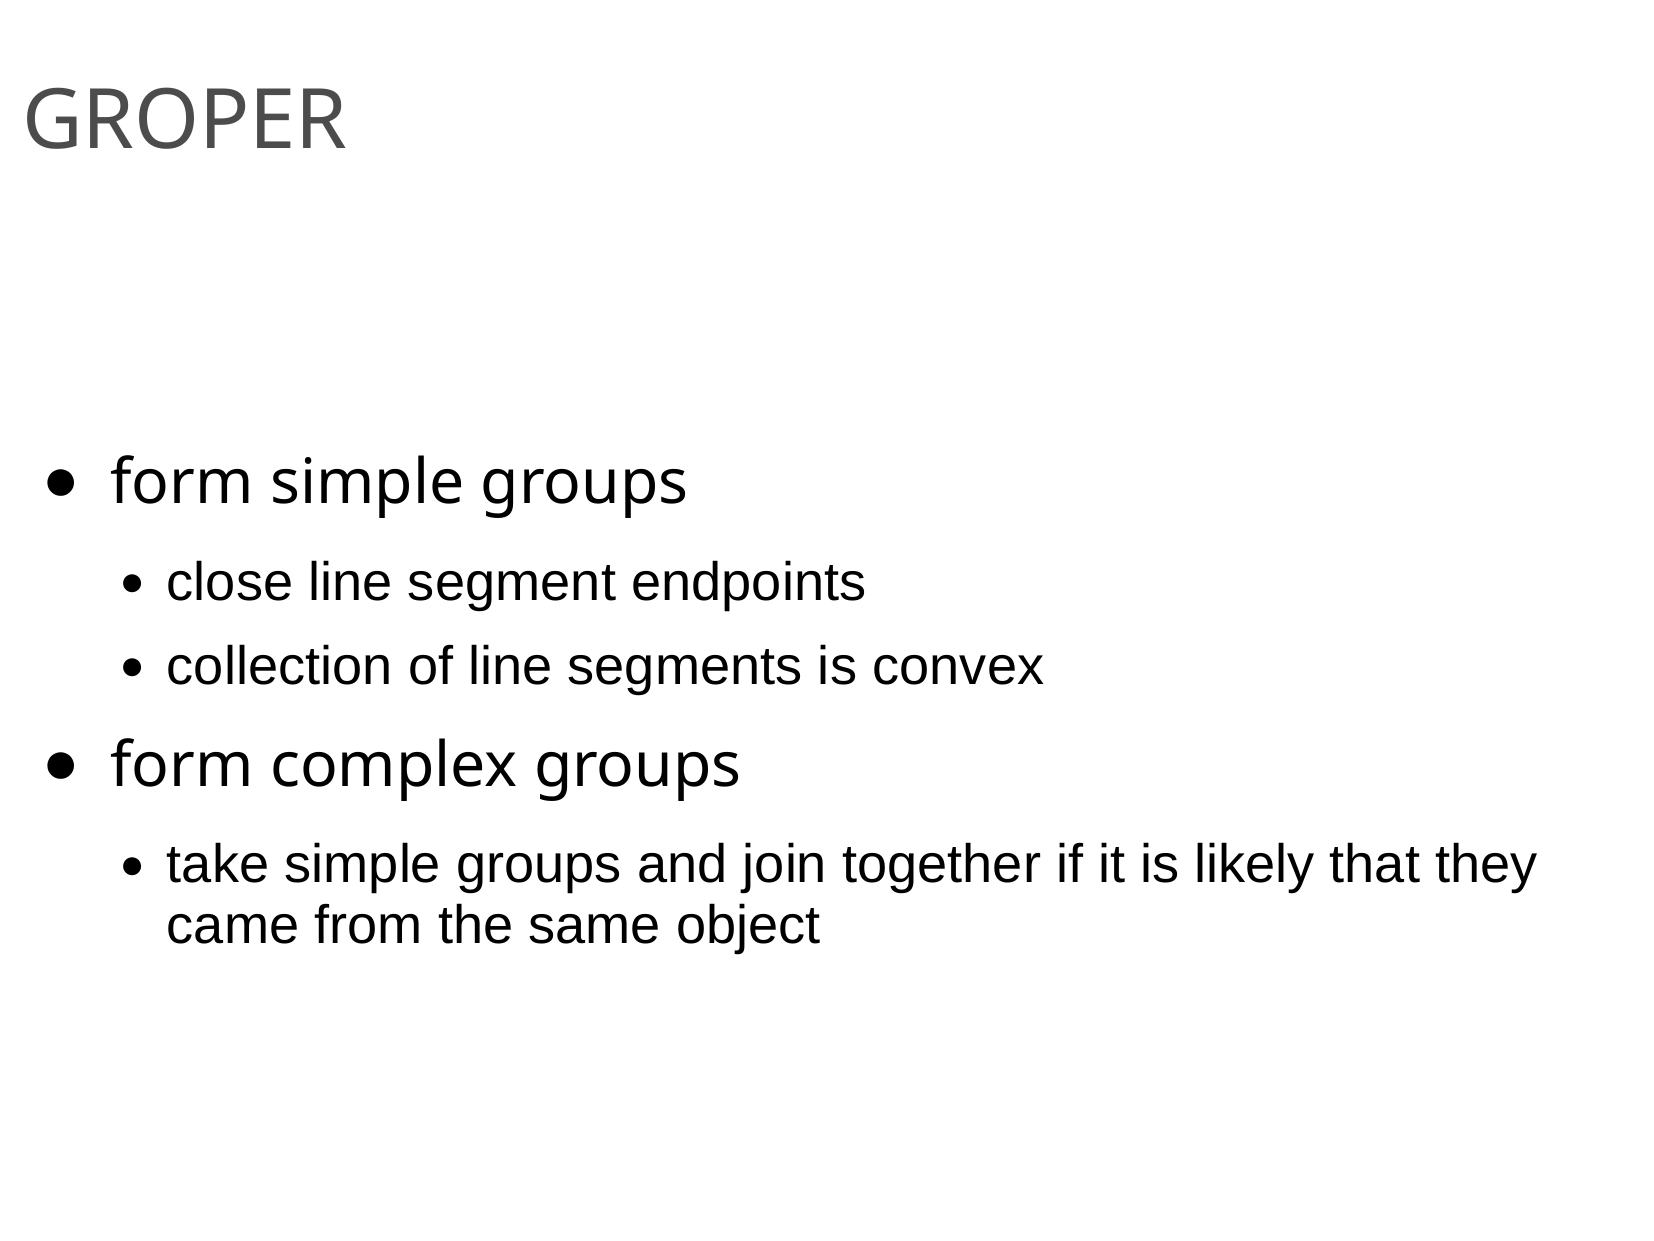

# GROPER
form simple groups
close line segment endpoints
collection of line segments is convex
form complex groups
take simple groups and join together if it is likely that they came from the same object